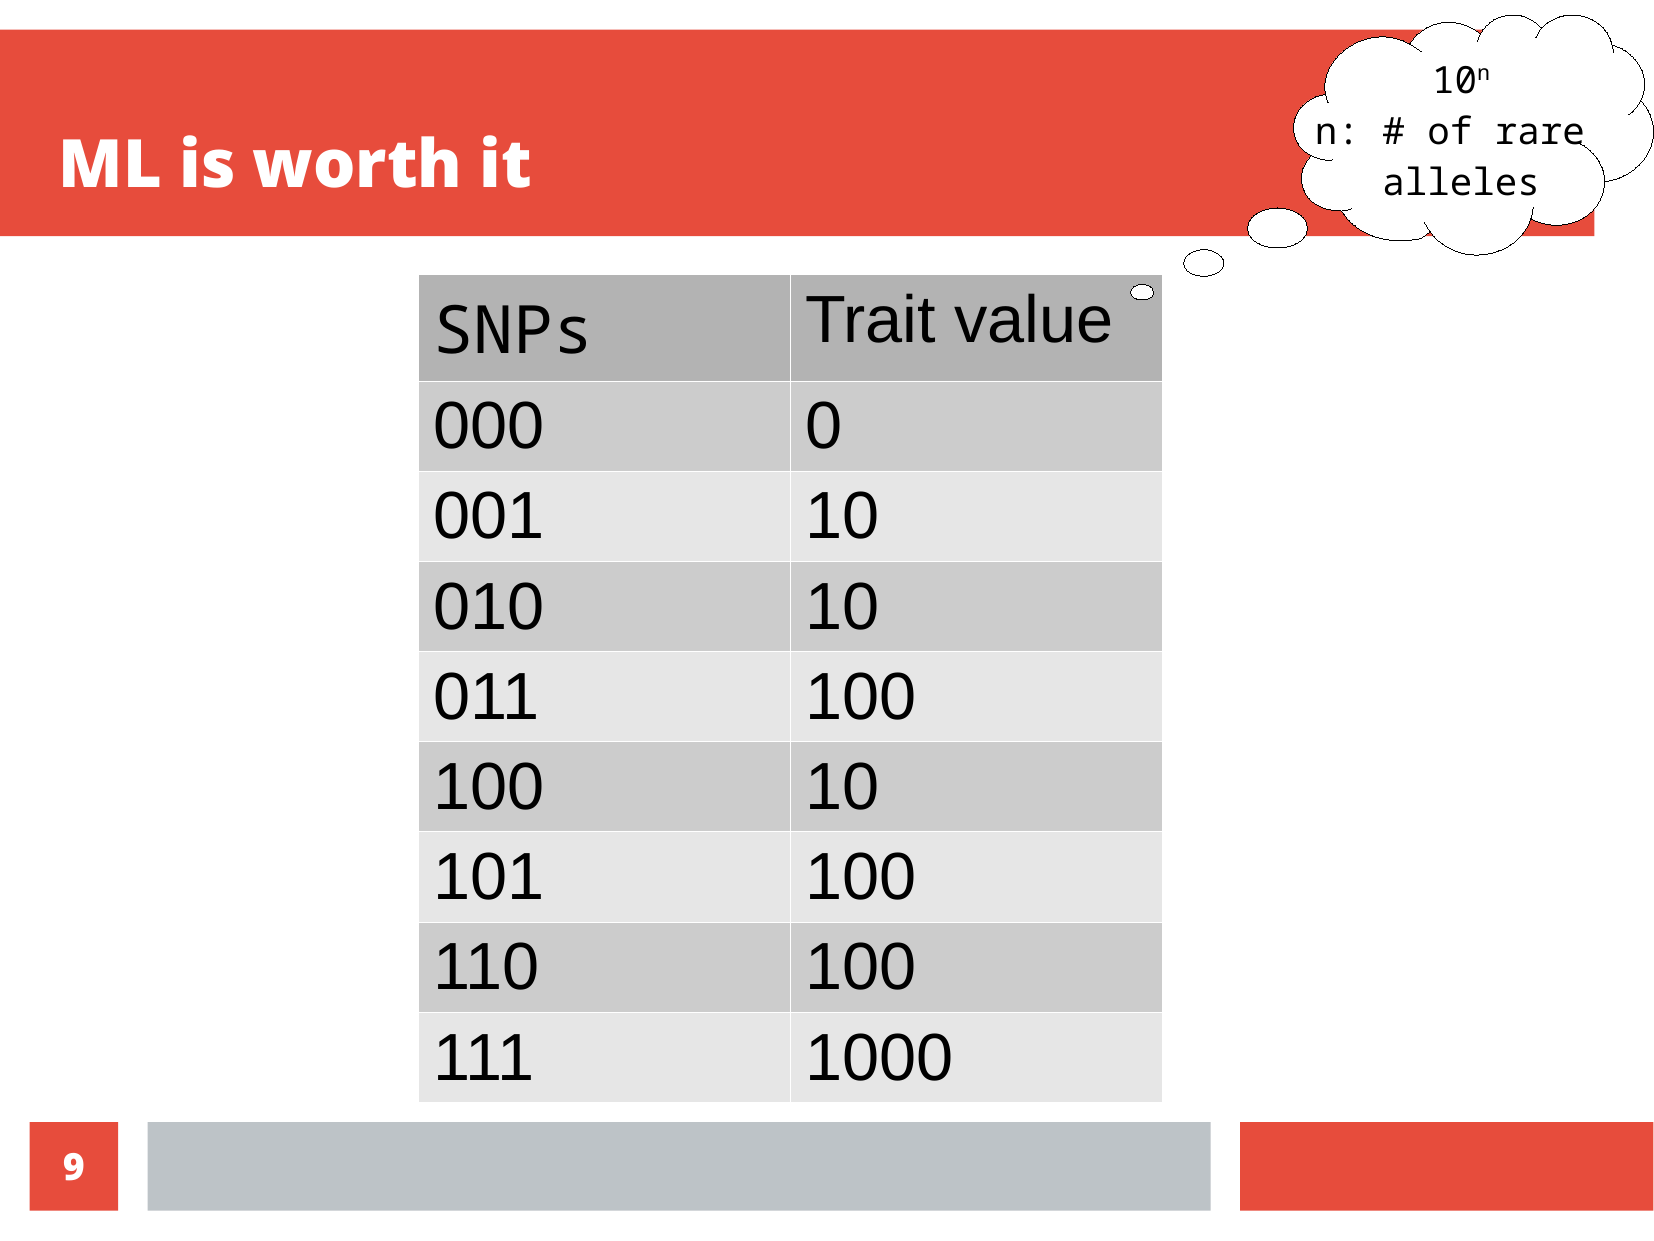

10n
n: # of rare
alleles
# ML is worth it
| SNPs | Trait value |
| --- | --- |
| 000 | 0 |
| 001 | 10 |
| 010 | 10 |
| 011 | 100 |
| 100 | 10 |
| 101 | 100 |
| 110 | 100 |
| 111 | 1000 |
9